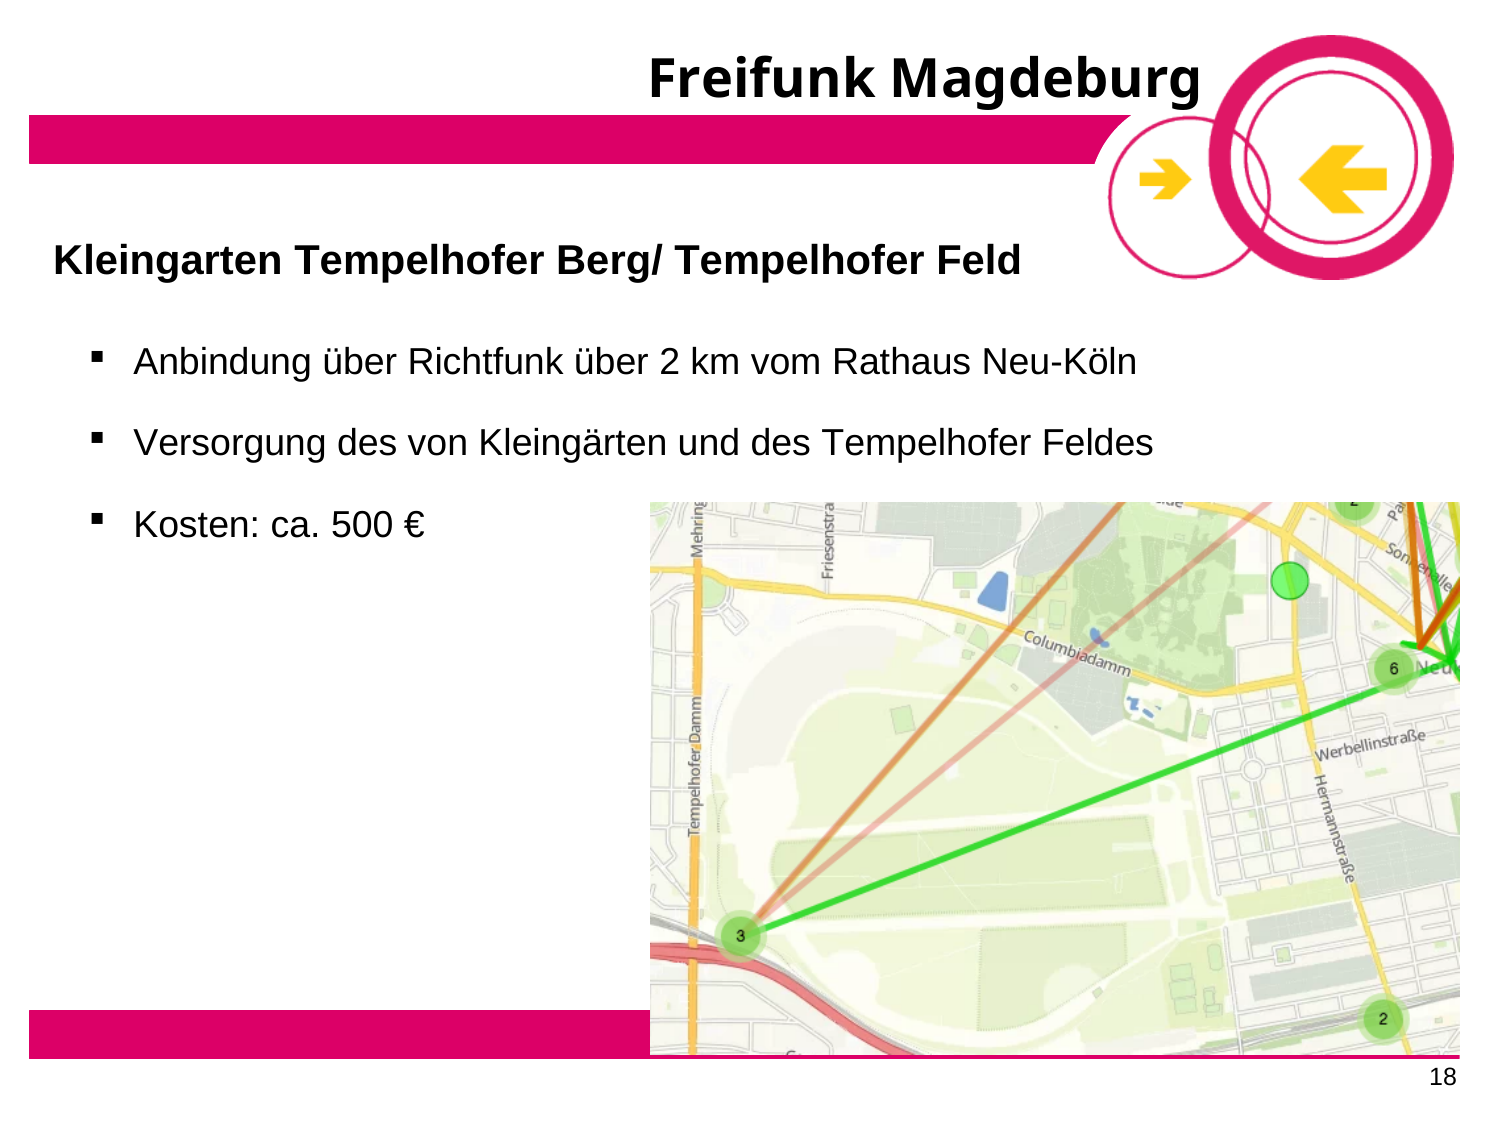

Kleingarten Tempelhofer Berg/ Tempelhofer Feld
Anbindung über Richtfunk über 2 km vom Rathaus Neu-Köln
Versorgung des von Kleingärten und des Tempelhofer Feldes
Kosten: ca. 500 €
18